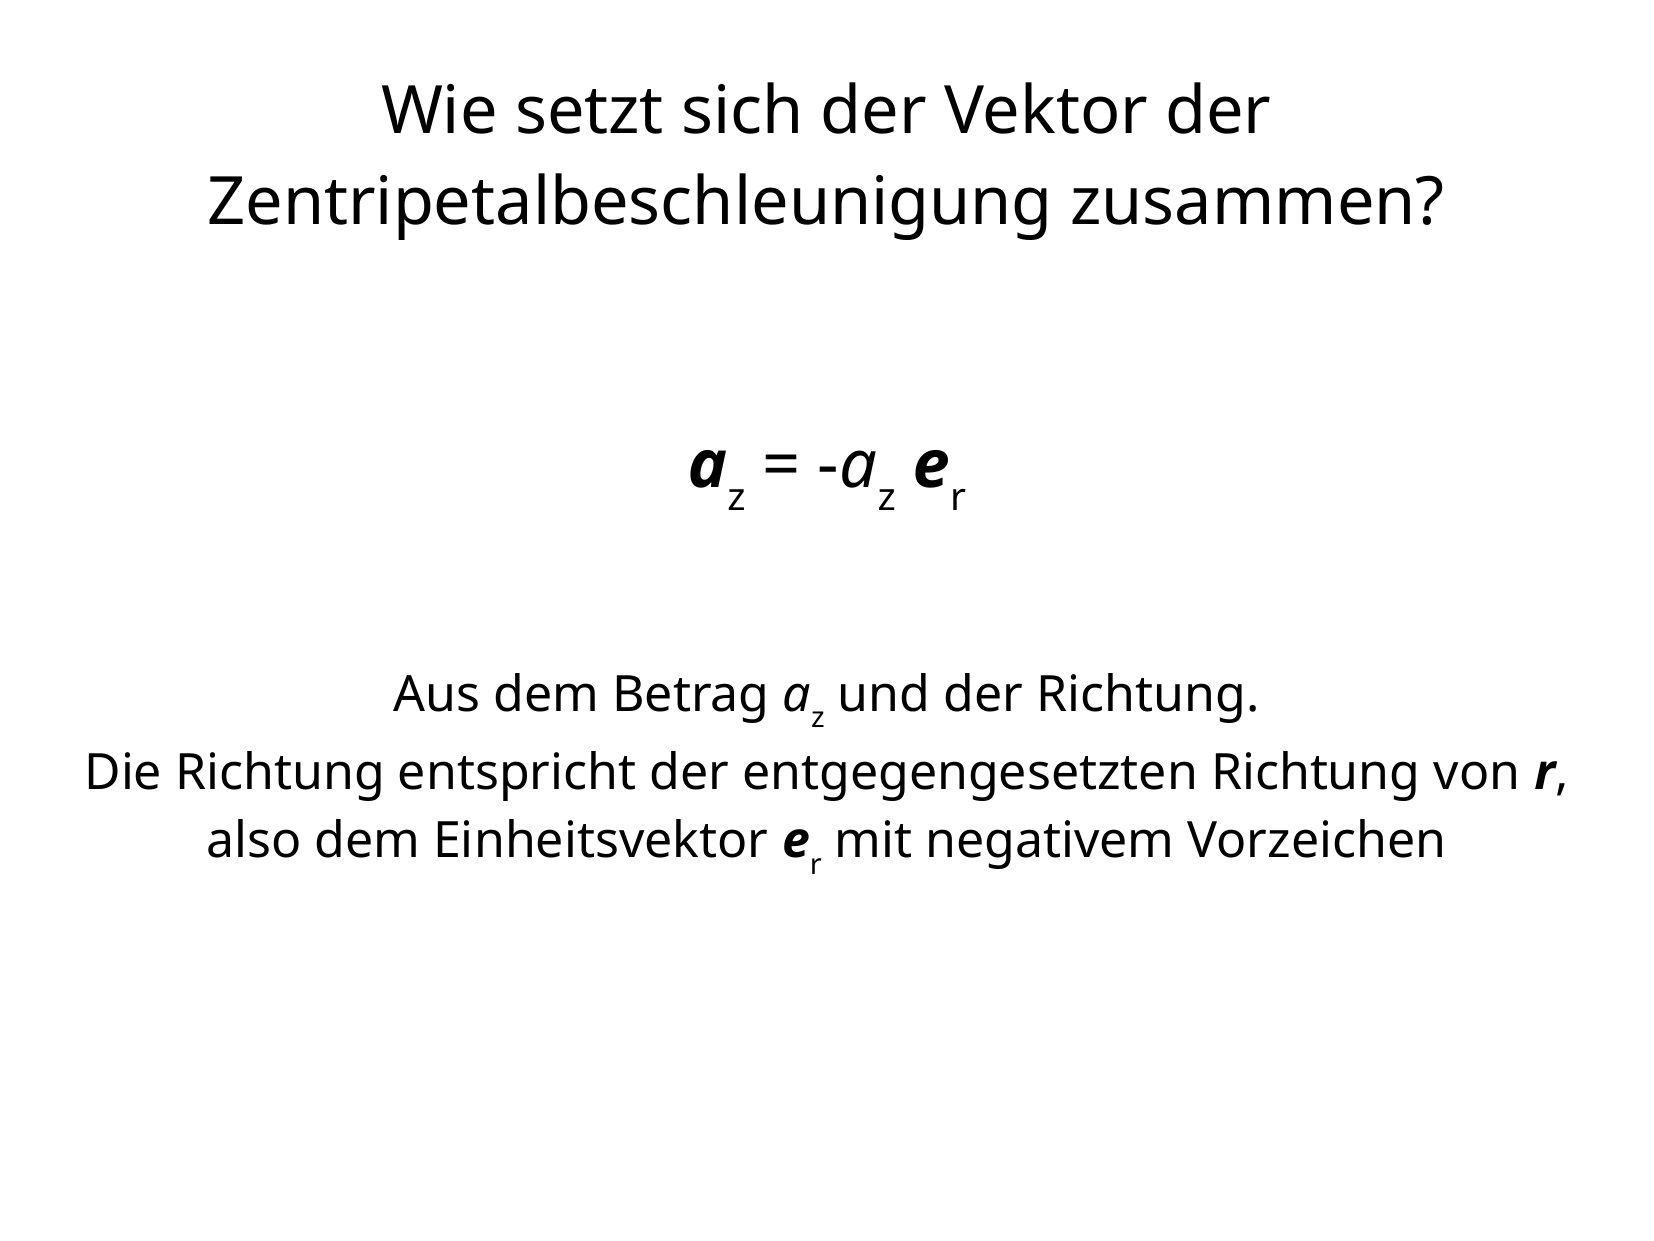

# Wie setzt sich der Vektor der Zentripetalbeschleunigung zusammen?
az = -az er
Aus dem Betrag az und der Richtung.
Die Richtung entspricht der entgegengesetzten Richtung von r, also dem Einheitsvektor er mit negativem Vorzeichen